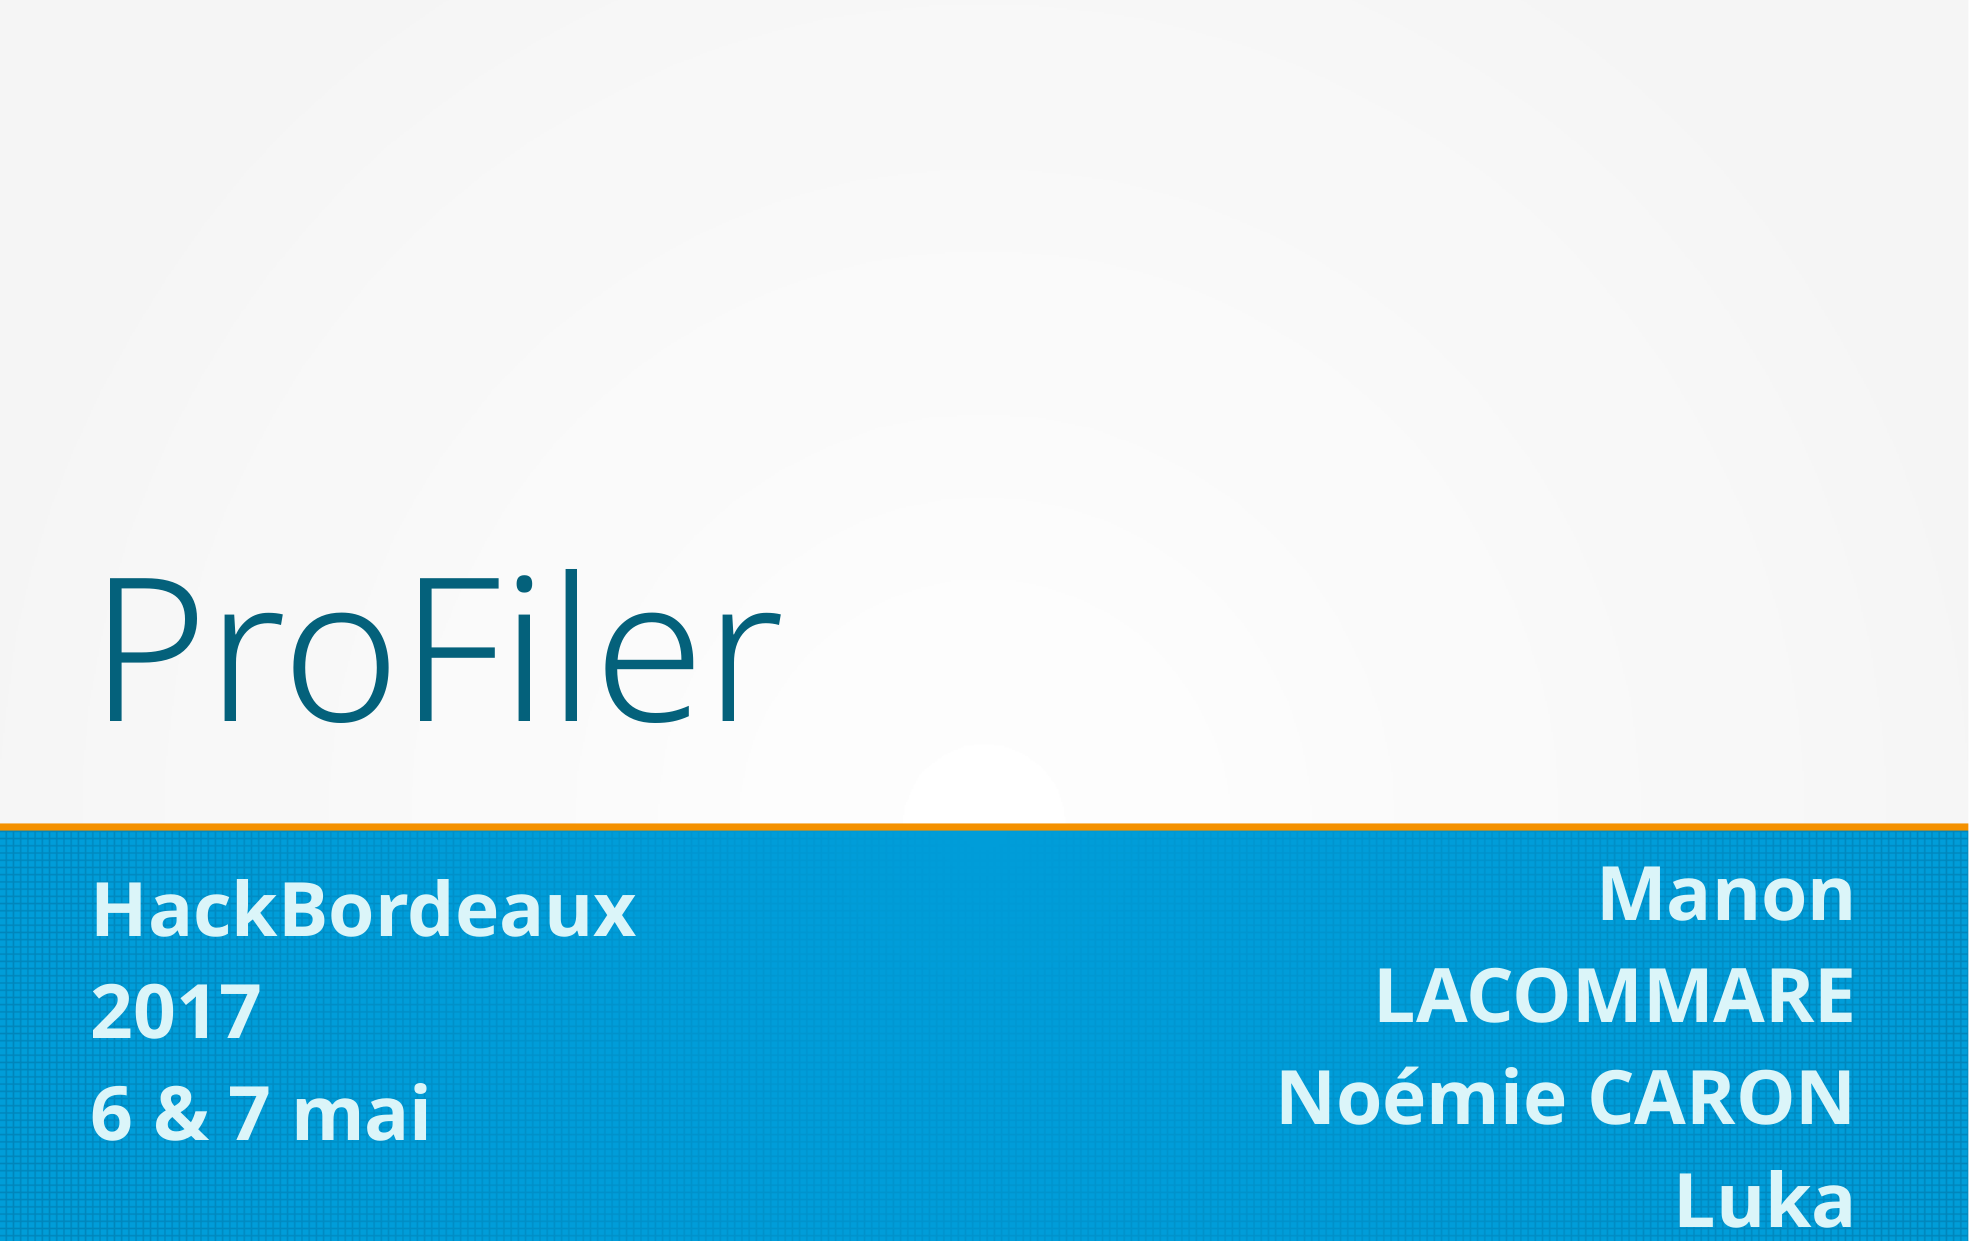

# ProFiler
Manon LACOMMARE
Noémie CARON
Luka BOULAGNON
Lucas DEBOUTÉ
HackBordeaux 2017
6 & 7 mai